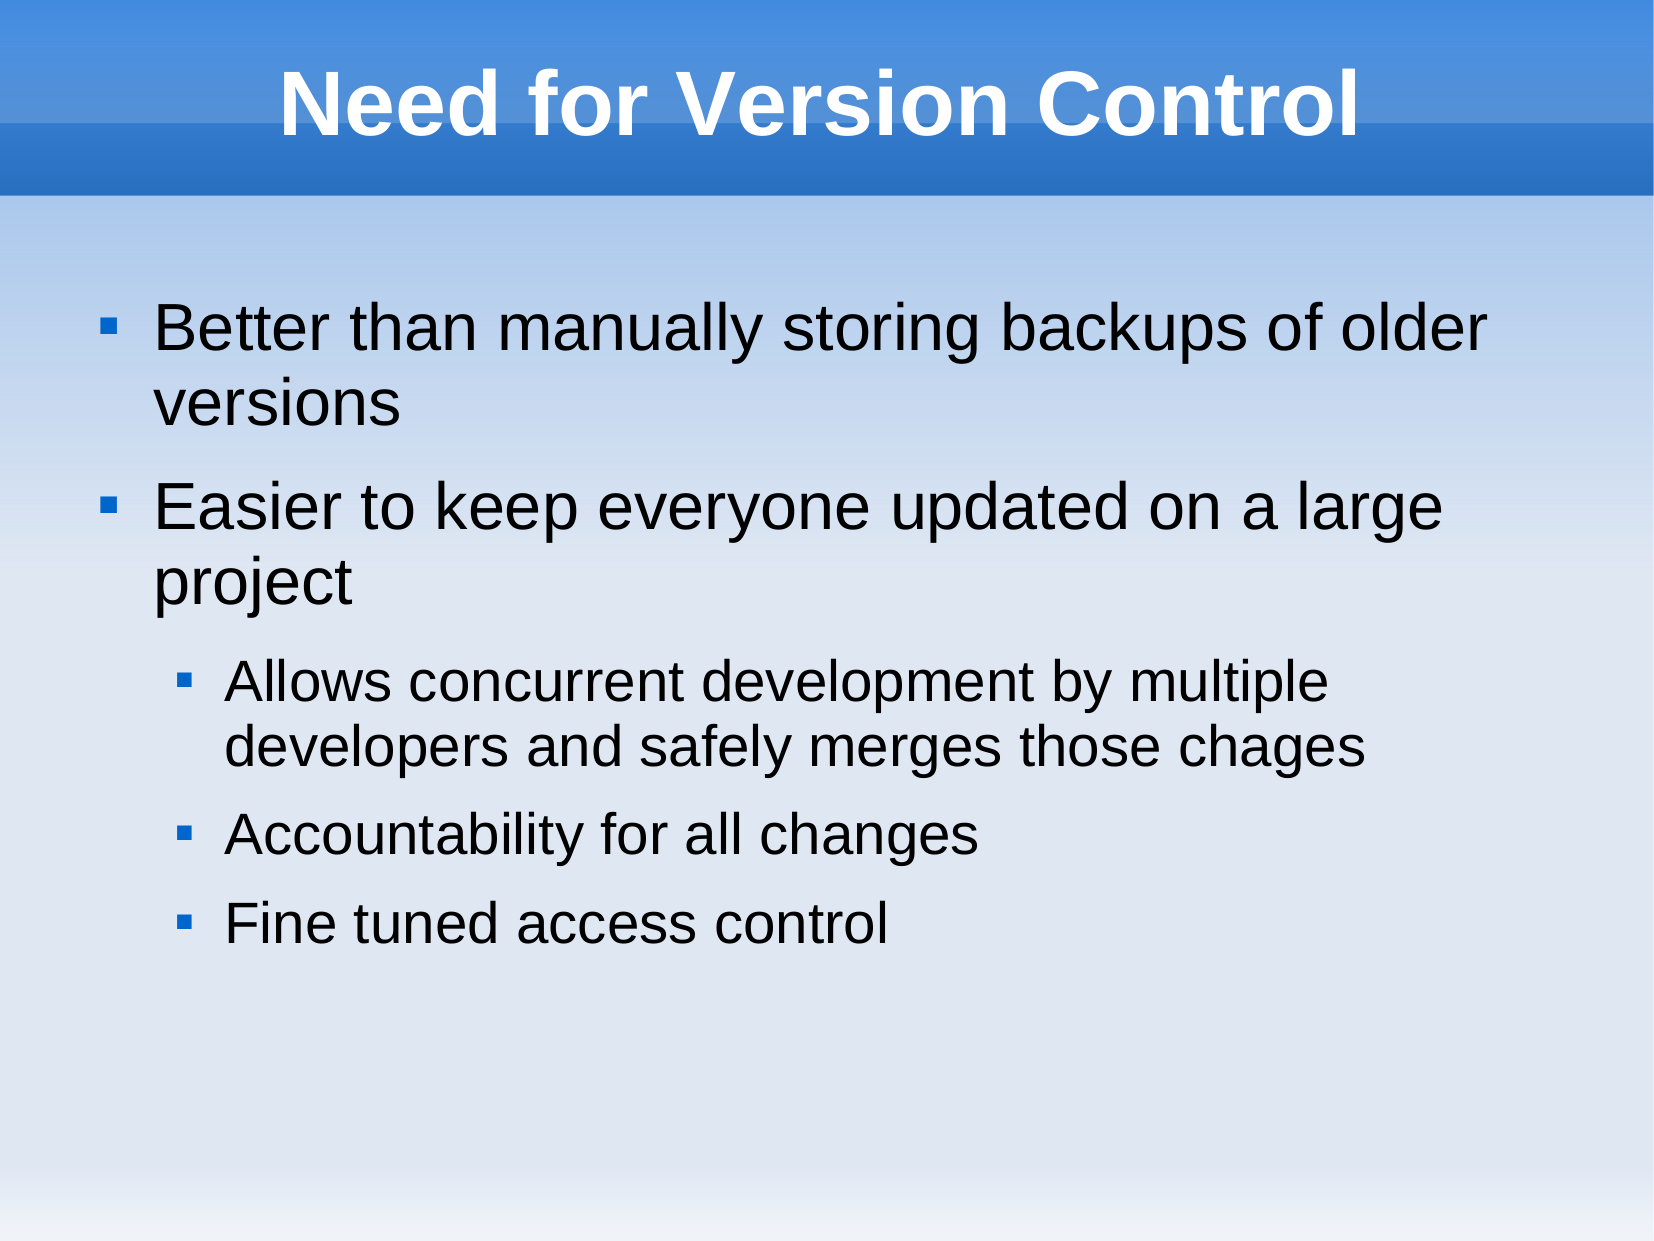

# Need for Version Control
Better than manually storing backups of older versions
Easier to keep everyone updated on a large project
Allows concurrent development by multiple developers and safely merges those chages
Accountability for all changes
Fine tuned access control